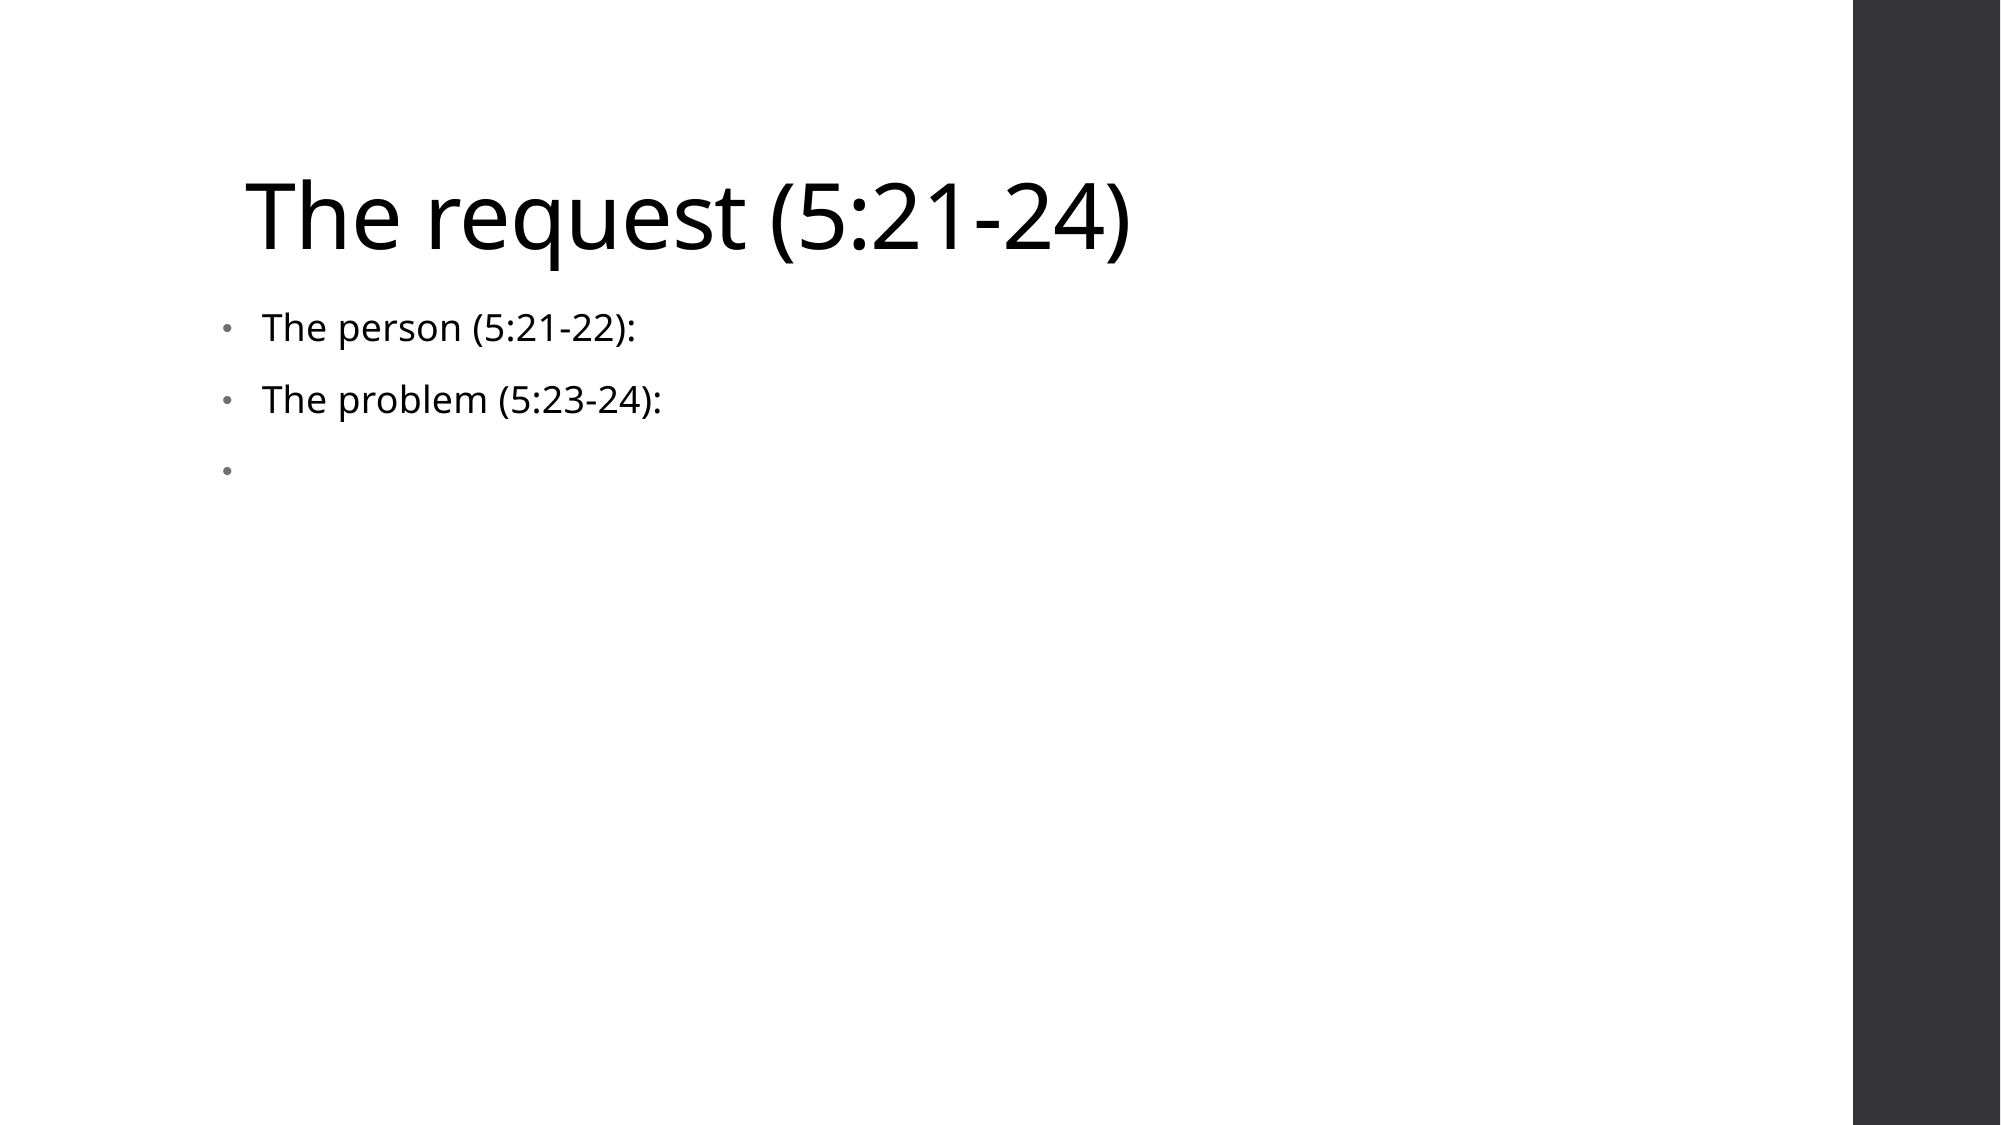

# The request (5:21-24)
 The person (5:21-22):
 The problem (5:23-24):